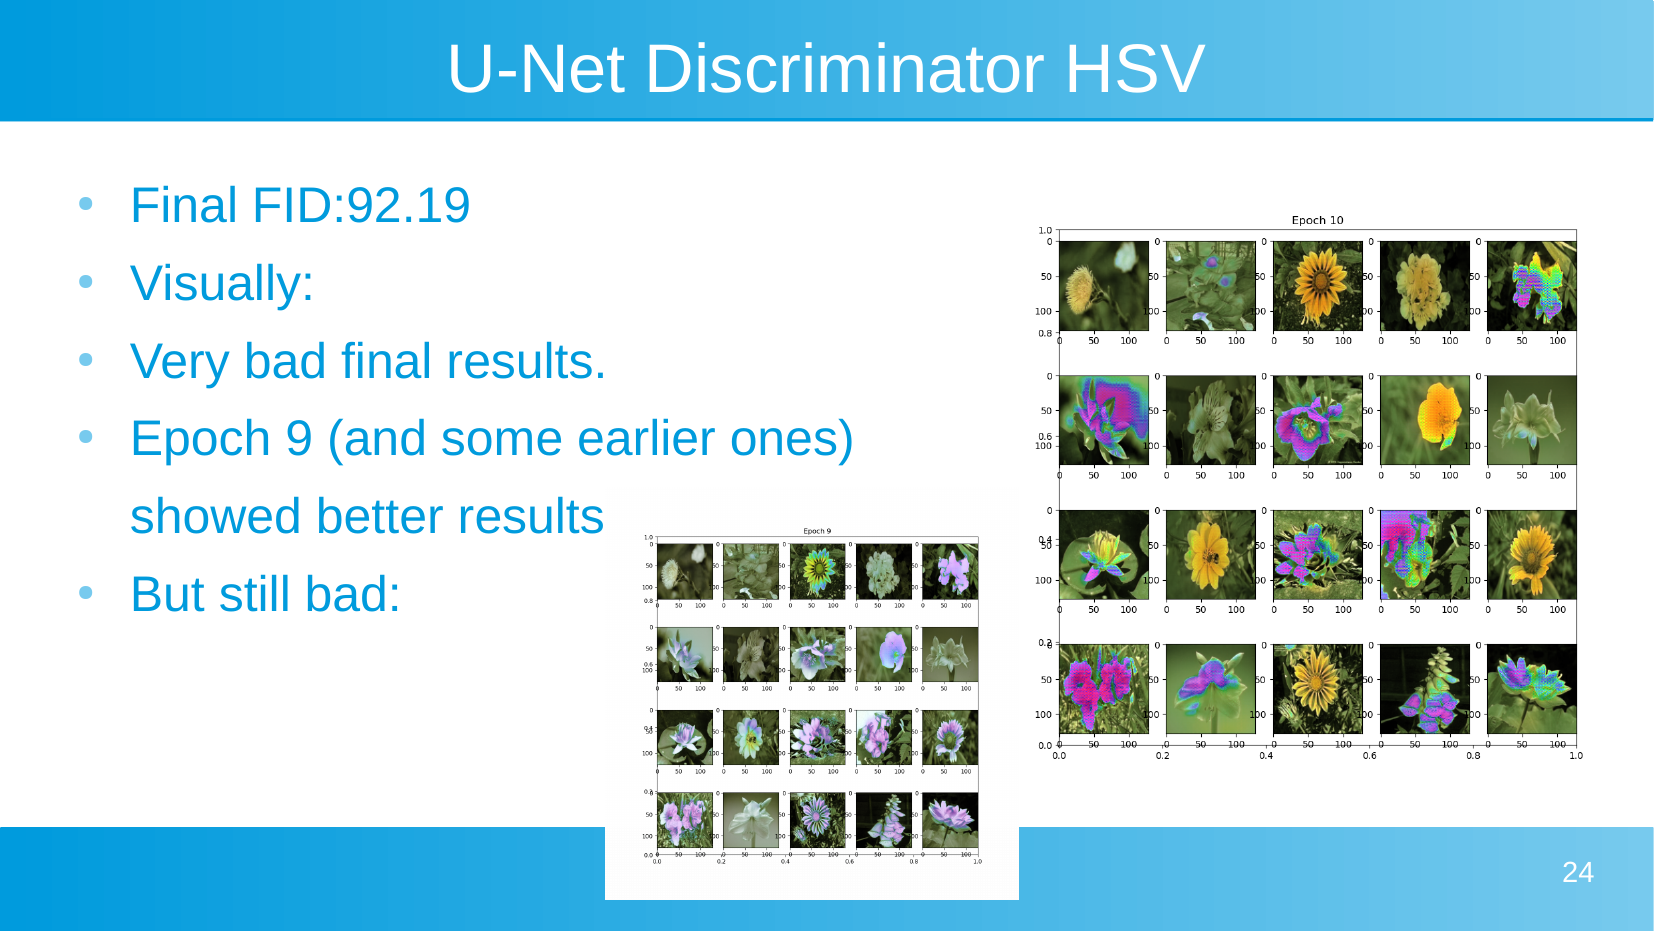

# U-Net Discriminator HSV
Final FID:92.19
Visually:
Very bad final results.
Epoch 9 (and some earlier ones)
showed better results
But still bad:
24